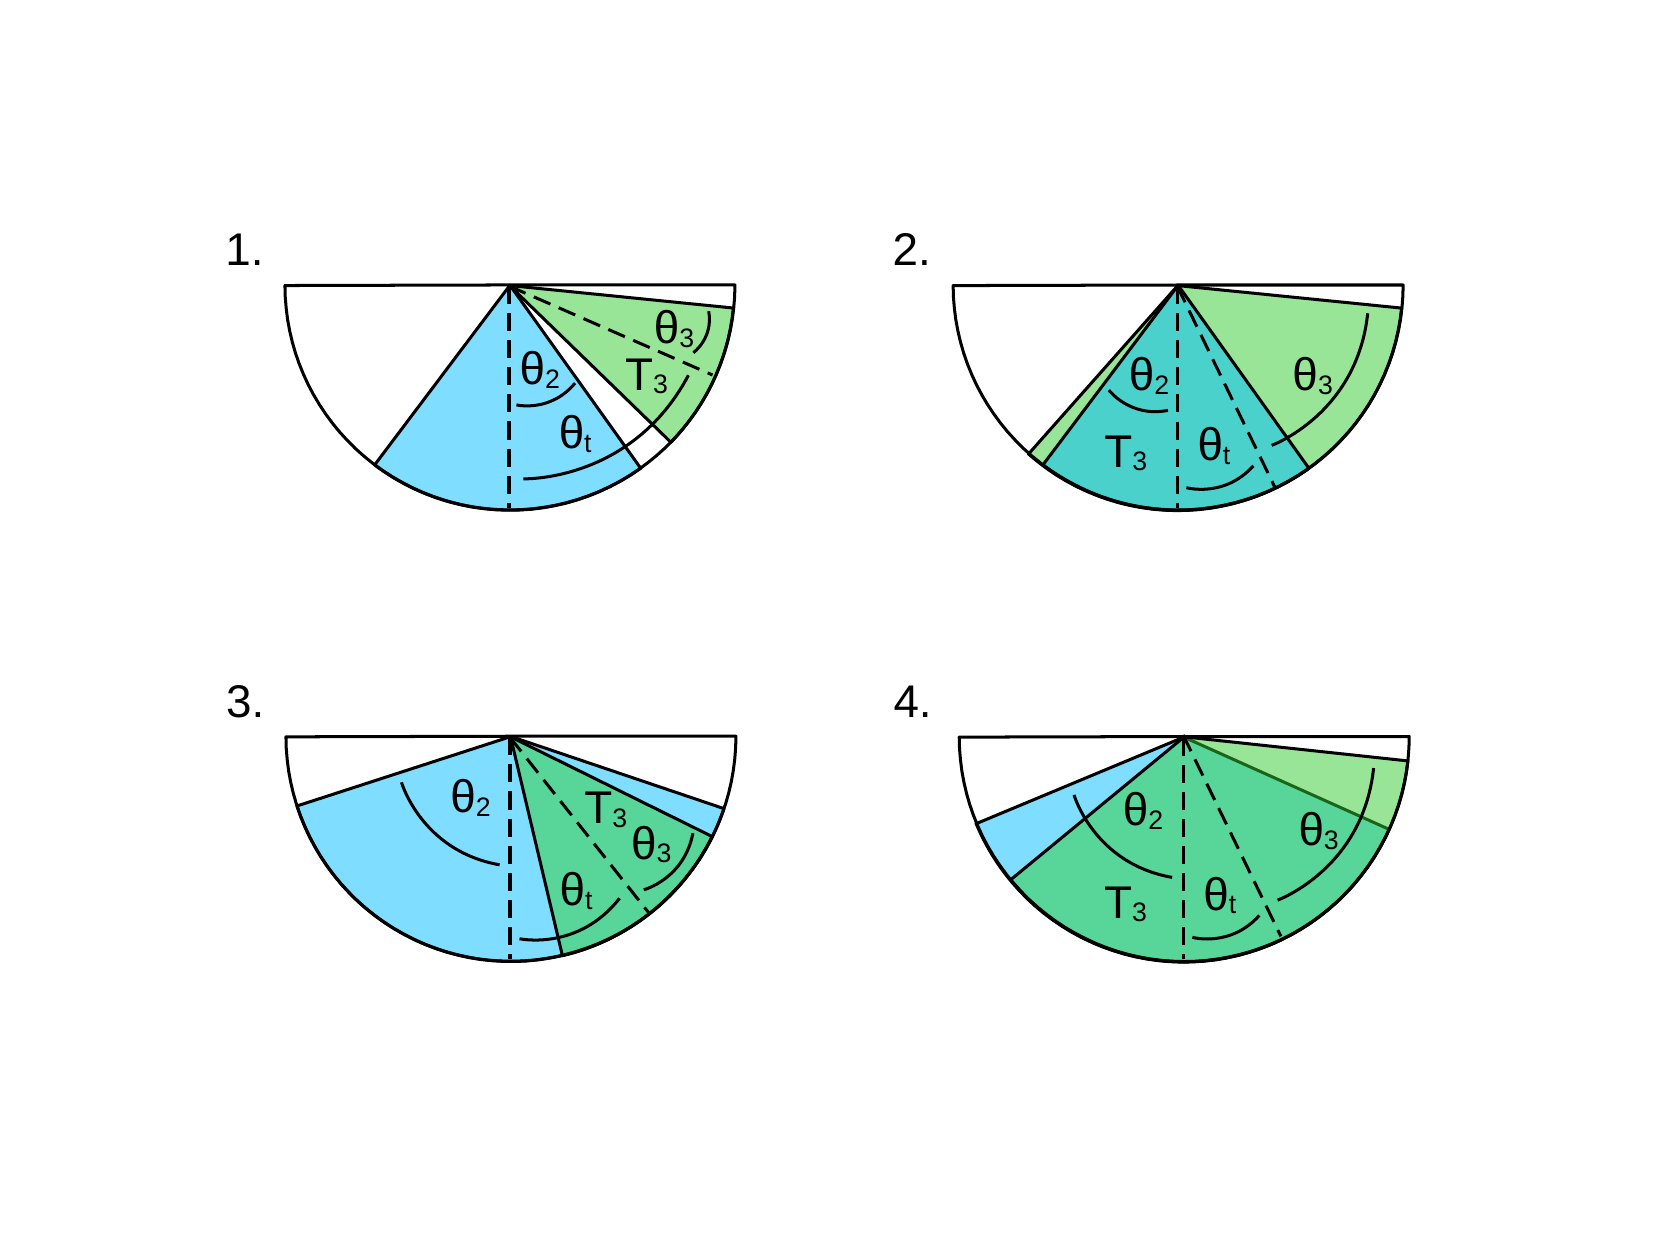

1.
2.
θ3
θ2
T3
θ2
θ3
θt
θt
T3
3.
4.
θ2
T3
θ2
θ3
θ3
θt
θt
T3